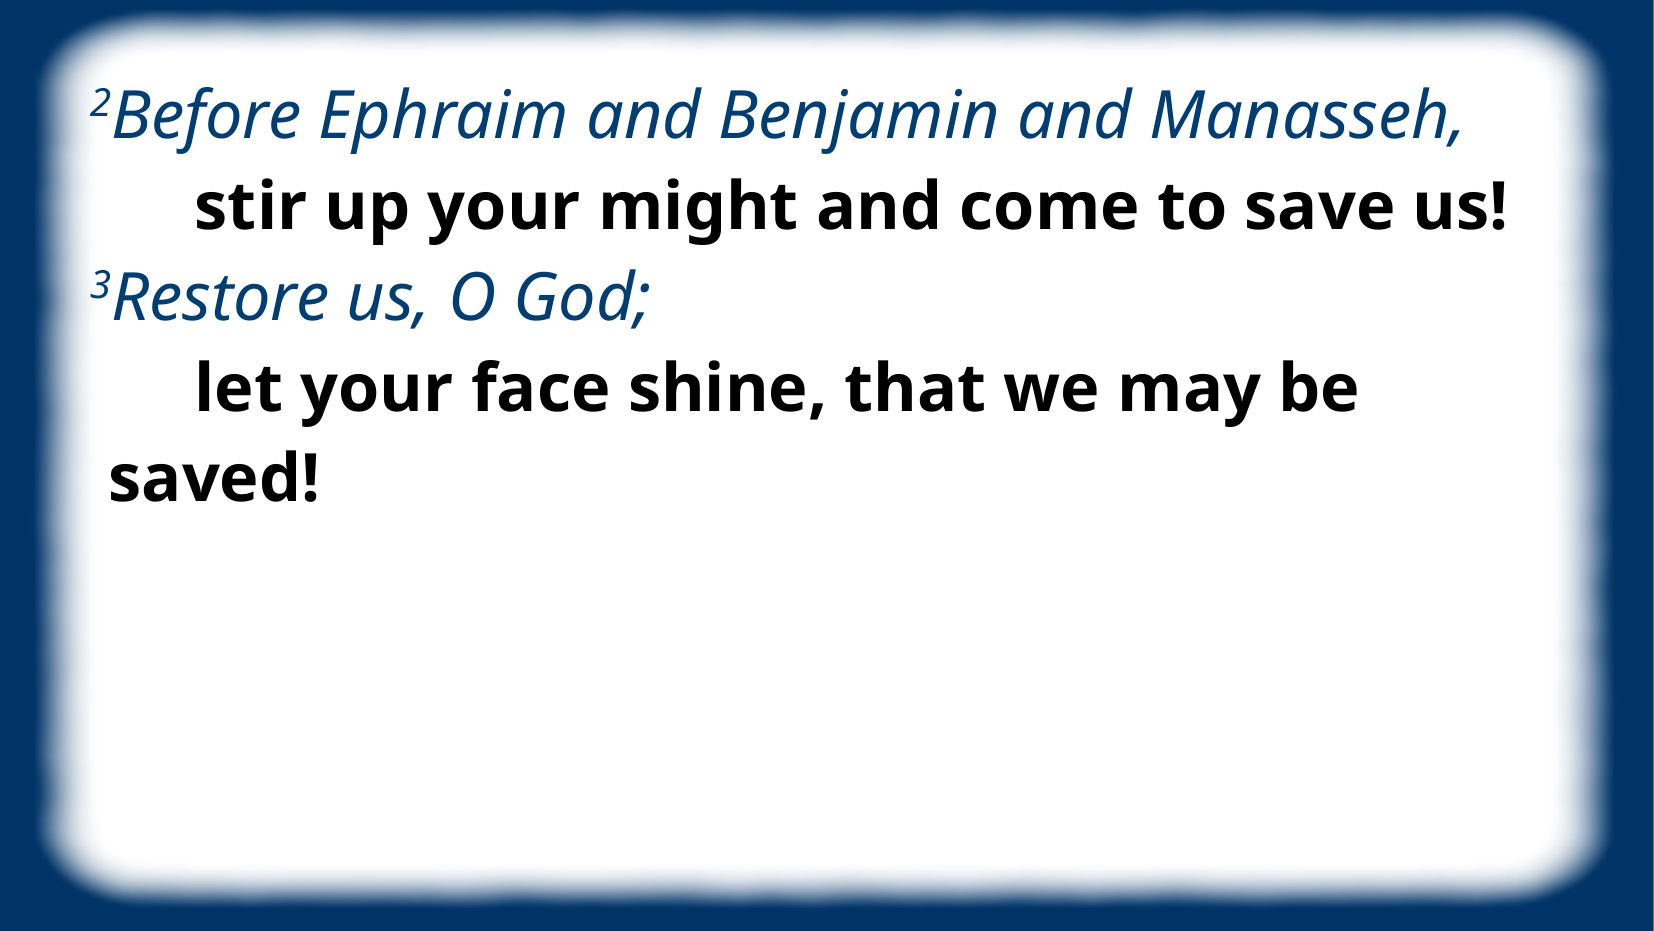

2Before Ephraim and Benjamin and Manasseh,
 stir up your might and come to save us!
3Restore us, O God;
 let your face shine, that we may be saved!